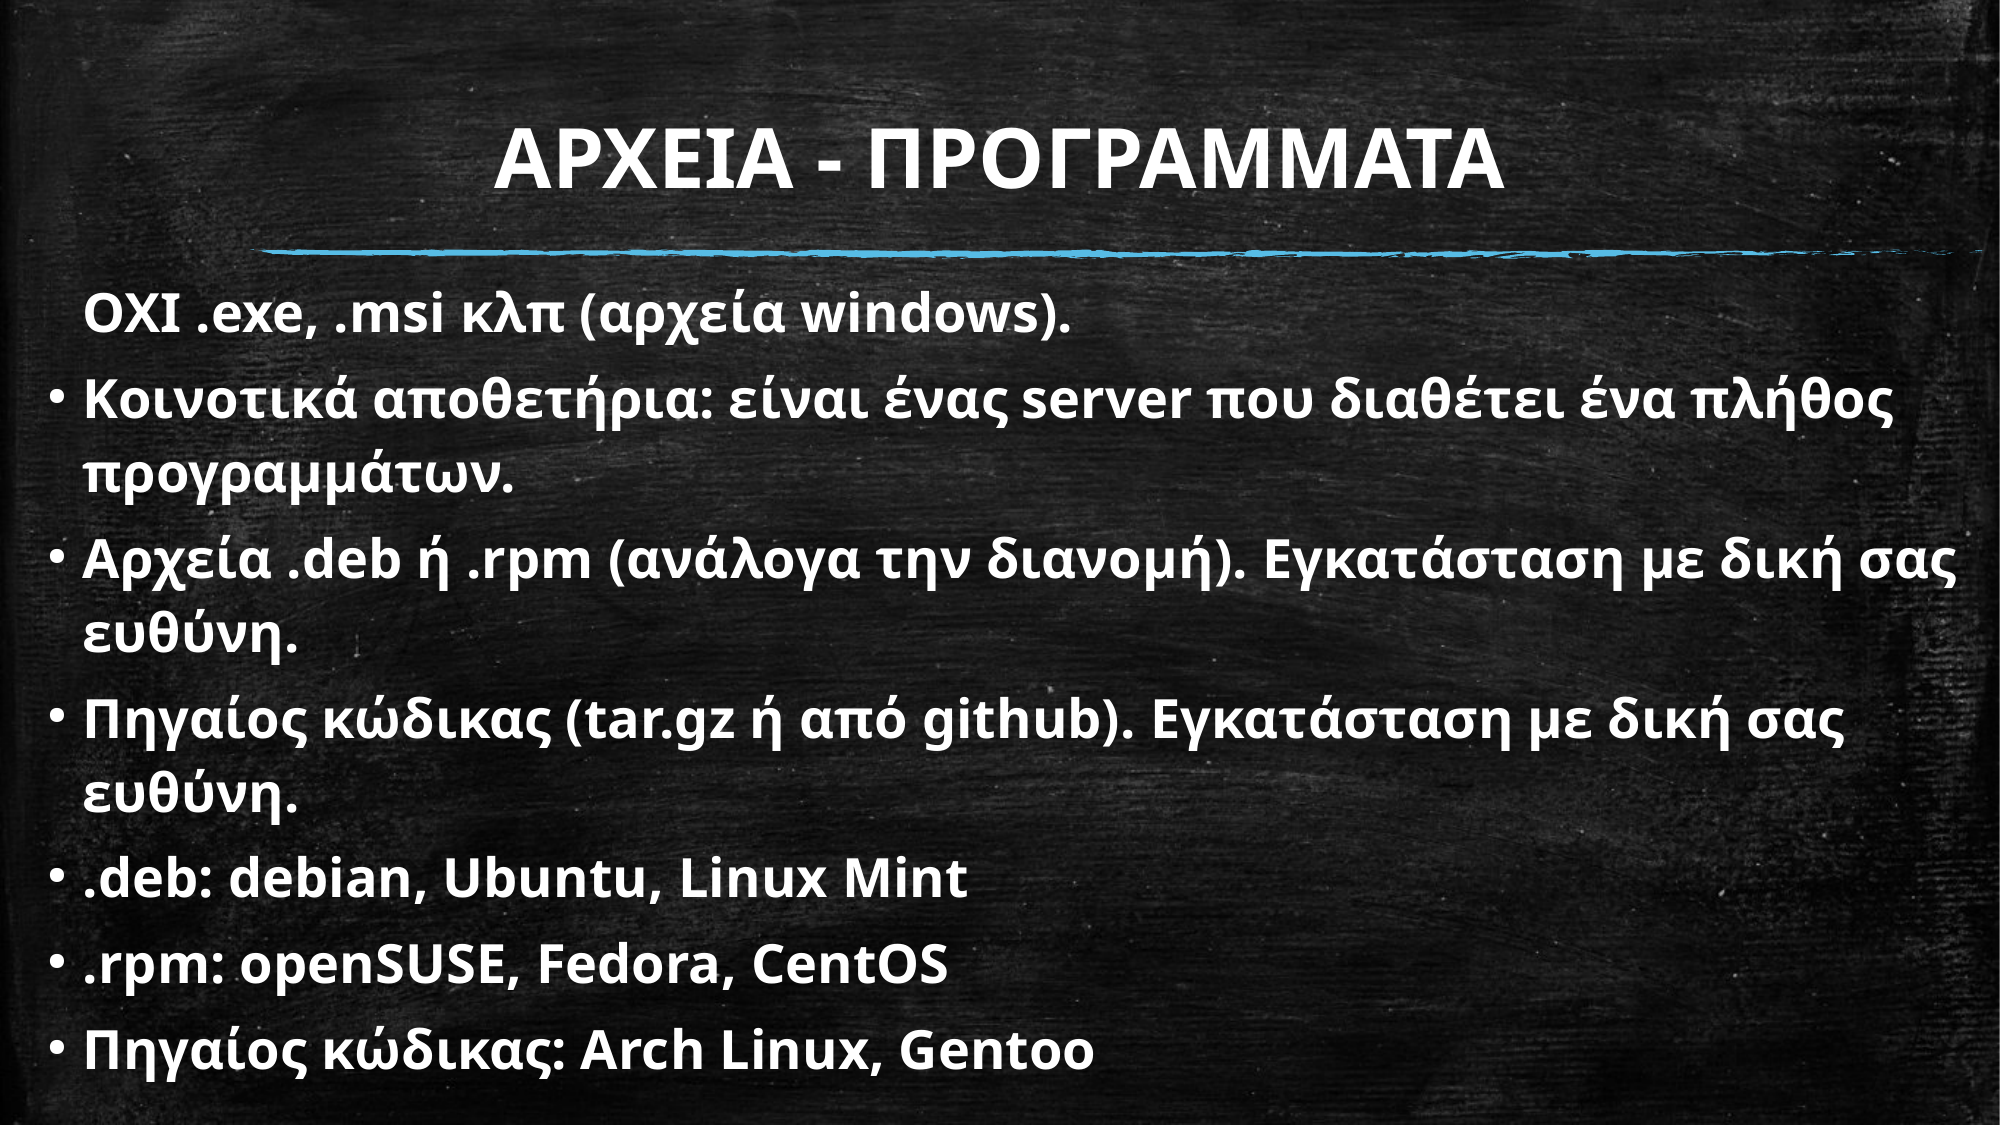

# ΑΡΧΕΙΑ - ΠΡΟΓΡΑΜΜΑΤΑ
ΟΧΙ .exe, .msi κλπ (αρχεία windows).
Κοινοτικά αποθετήρια: είναι ένας server που διαθέτει ένα πλήθος προγραμμάτων.
Αρχεία .deb ή .rpm (ανάλογα την διανομή). Εγκατάσταση με δική σας ευθύνη.
Πηγαίος κώδικας (tar.gz ή από github). Εγκατάσταση με δική σας ευθύνη.
.deb: debian, Ubuntu, Linux Mint
.rpm: openSUSE, Fedora, CentOS
Πηγαίος κώδικας: Arch Linux, Gentoo